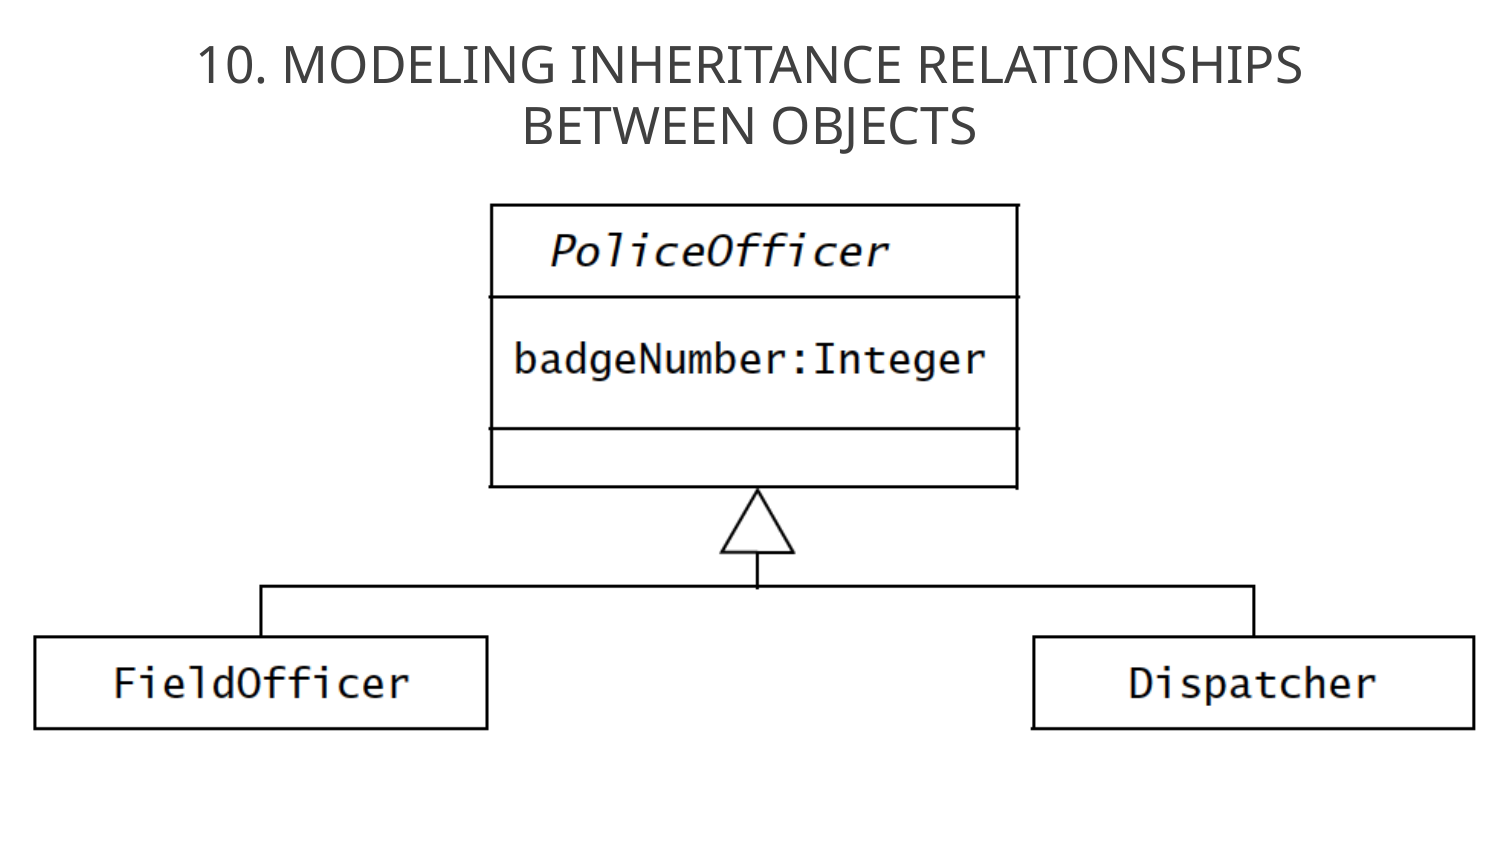

# 10. Modeling inheritance relationships between objects